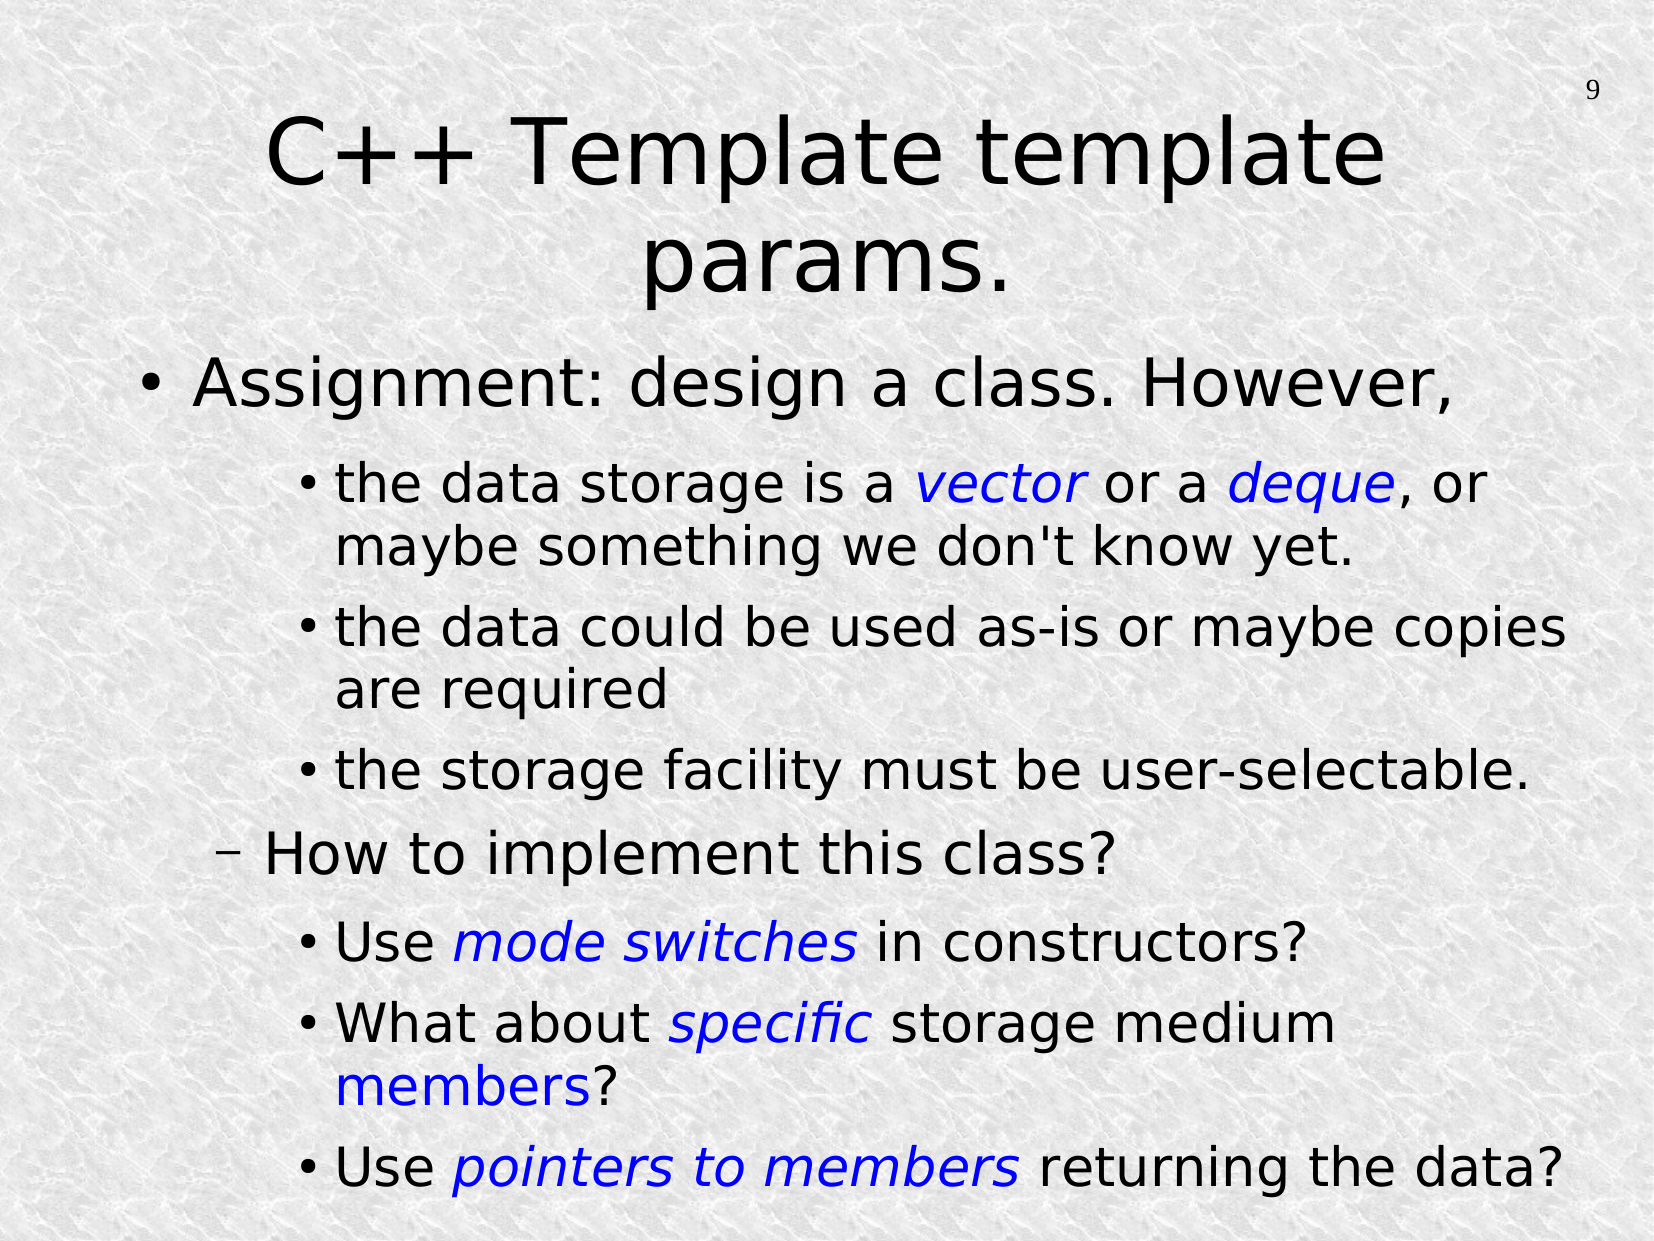

9
# C++ Template template params.
Assignment: design a class. However,
the data storage is a vector or a deque, or maybe something we don't know yet.
the data could be used as-is or maybe copies are required
the storage facility must be user-selectable.
How to implement this class?
Use mode switches in constructors?
What about specific storage medium members?
Use pointers to members returning the data?